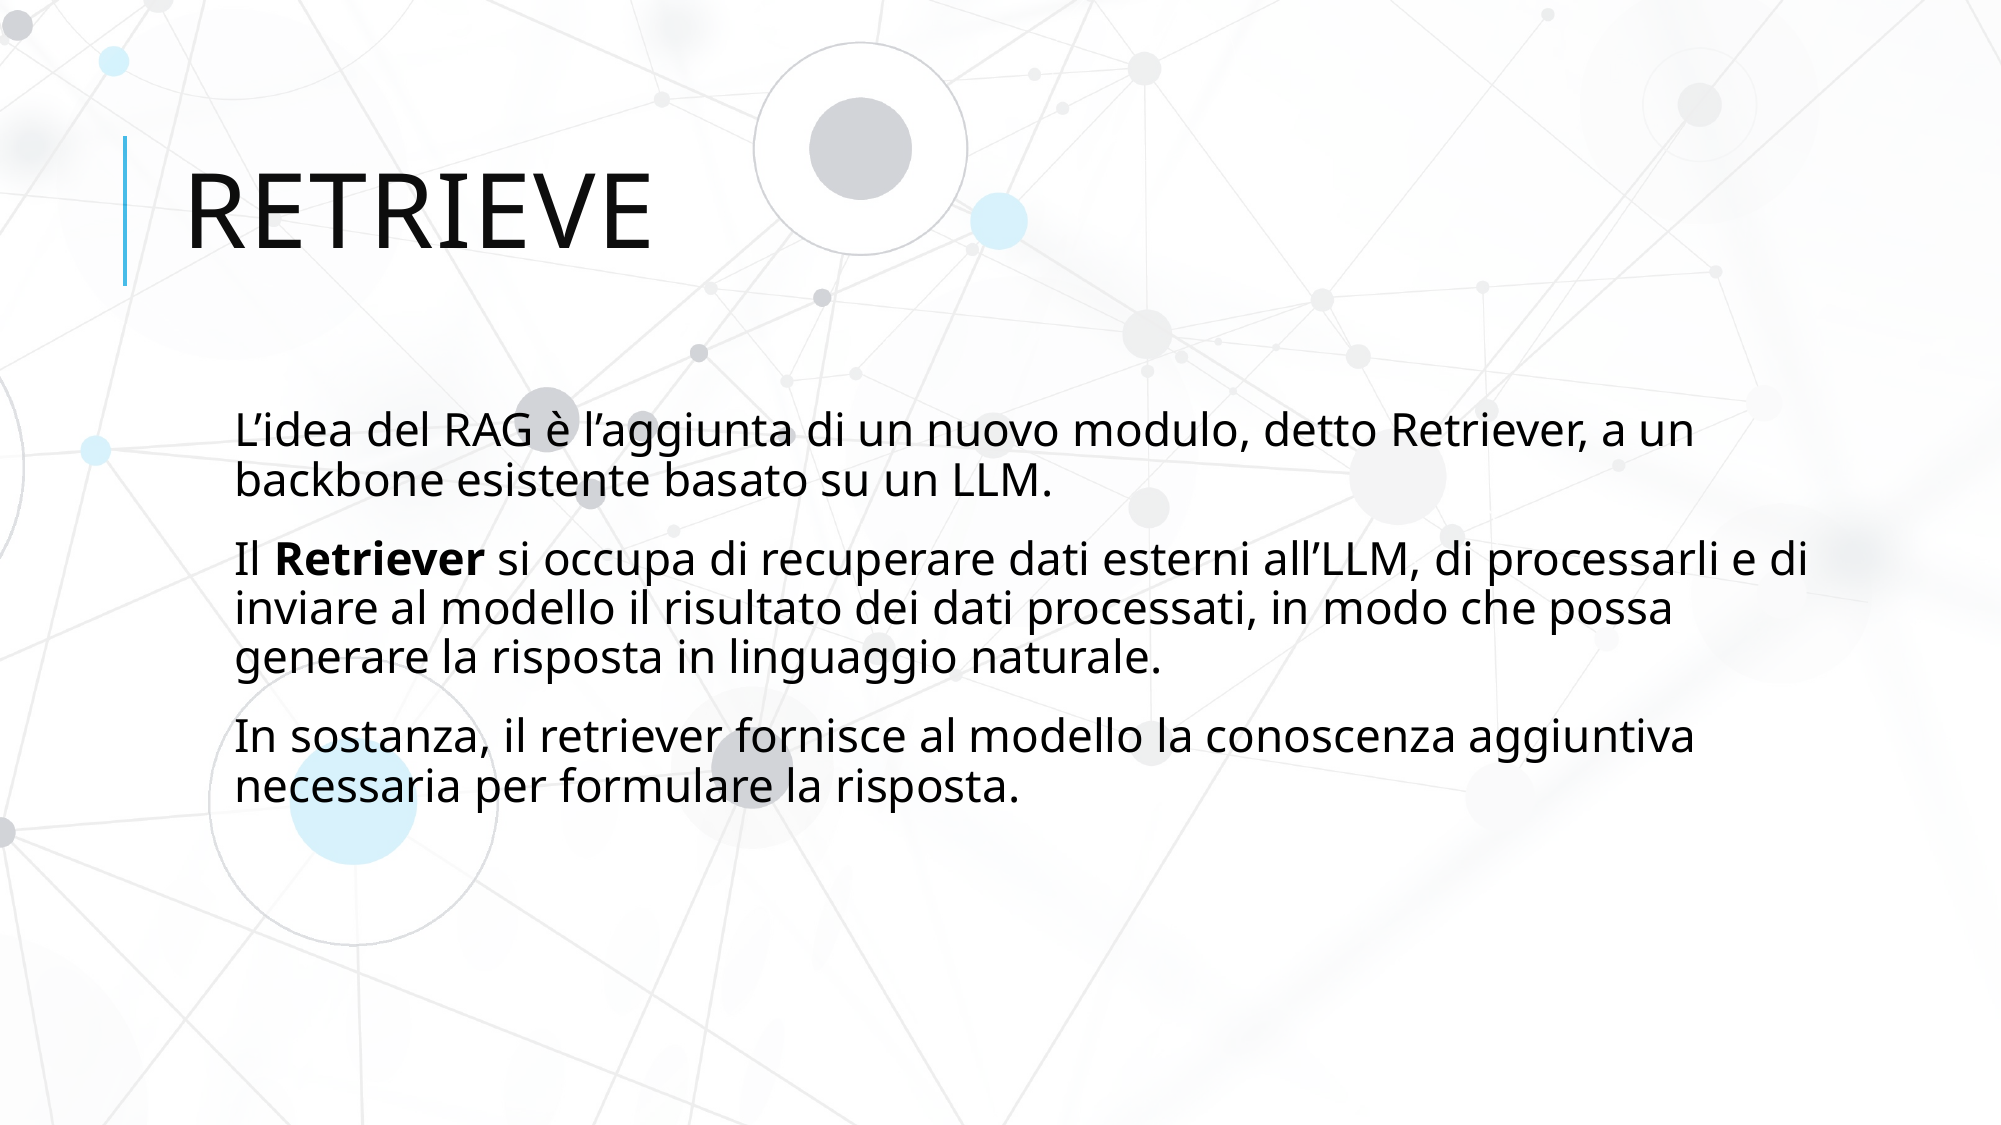

# RETRIEVE
L’idea del RAG è l’aggiunta di un nuovo modulo, detto Retriever, a un backbone esistente basato su un LLM.
Il Retriever si occupa di recuperare dati esterni all’LLM, di processarli e di inviare al modello il risultato dei dati processati, in modo che possa generare la risposta in linguaggio naturale.
In sostanza, il retriever fornisce al modello la conoscenza aggiuntiva necessaria per formulare la risposta.